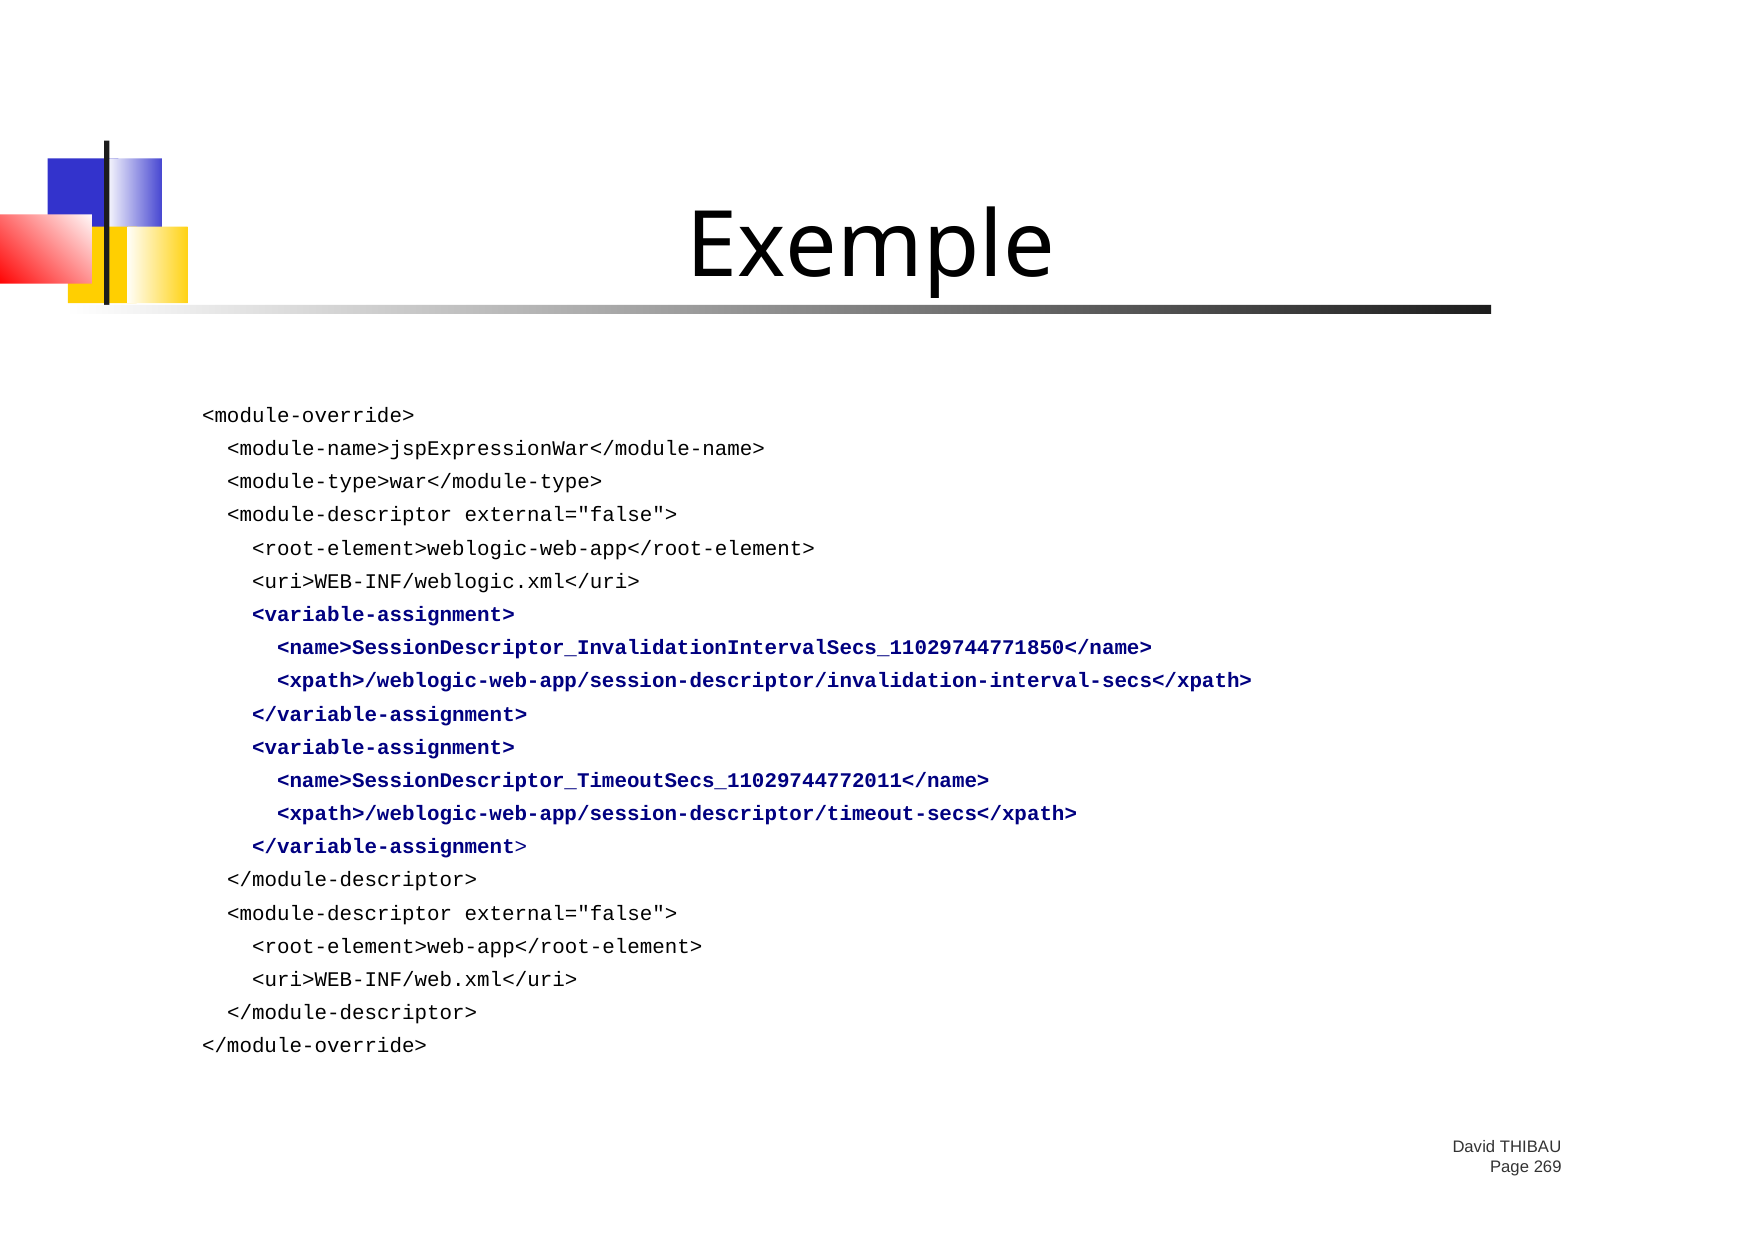

# Exemple
 <module-override>
 <module-name>jspExpressionWar</module-name>
 <module-type>war</module-type>
 <module-descriptor external="false">
 <root-element>weblogic-web-app</root-element>
 <uri>WEB-INF/weblogic.xml</uri>
 <variable-assignment>
 <name>SessionDescriptor_InvalidationIntervalSecs_11029744771850</name>
 <xpath>/weblogic-web-app/session-descriptor/invalidation-interval-secs</xpath>
 </variable-assignment>
 <variable-assignment>
 <name>SessionDescriptor_TimeoutSecs_11029744772011</name>
 <xpath>/weblogic-web-app/session-descriptor/timeout-secs</xpath>
 </variable-assignment>
 </module-descriptor>
 <module-descriptor external="false">
 <root-element>web-app</root-element>
 <uri>WEB-INF/web.xml</uri>
 </module-descriptor>
 </module-override>